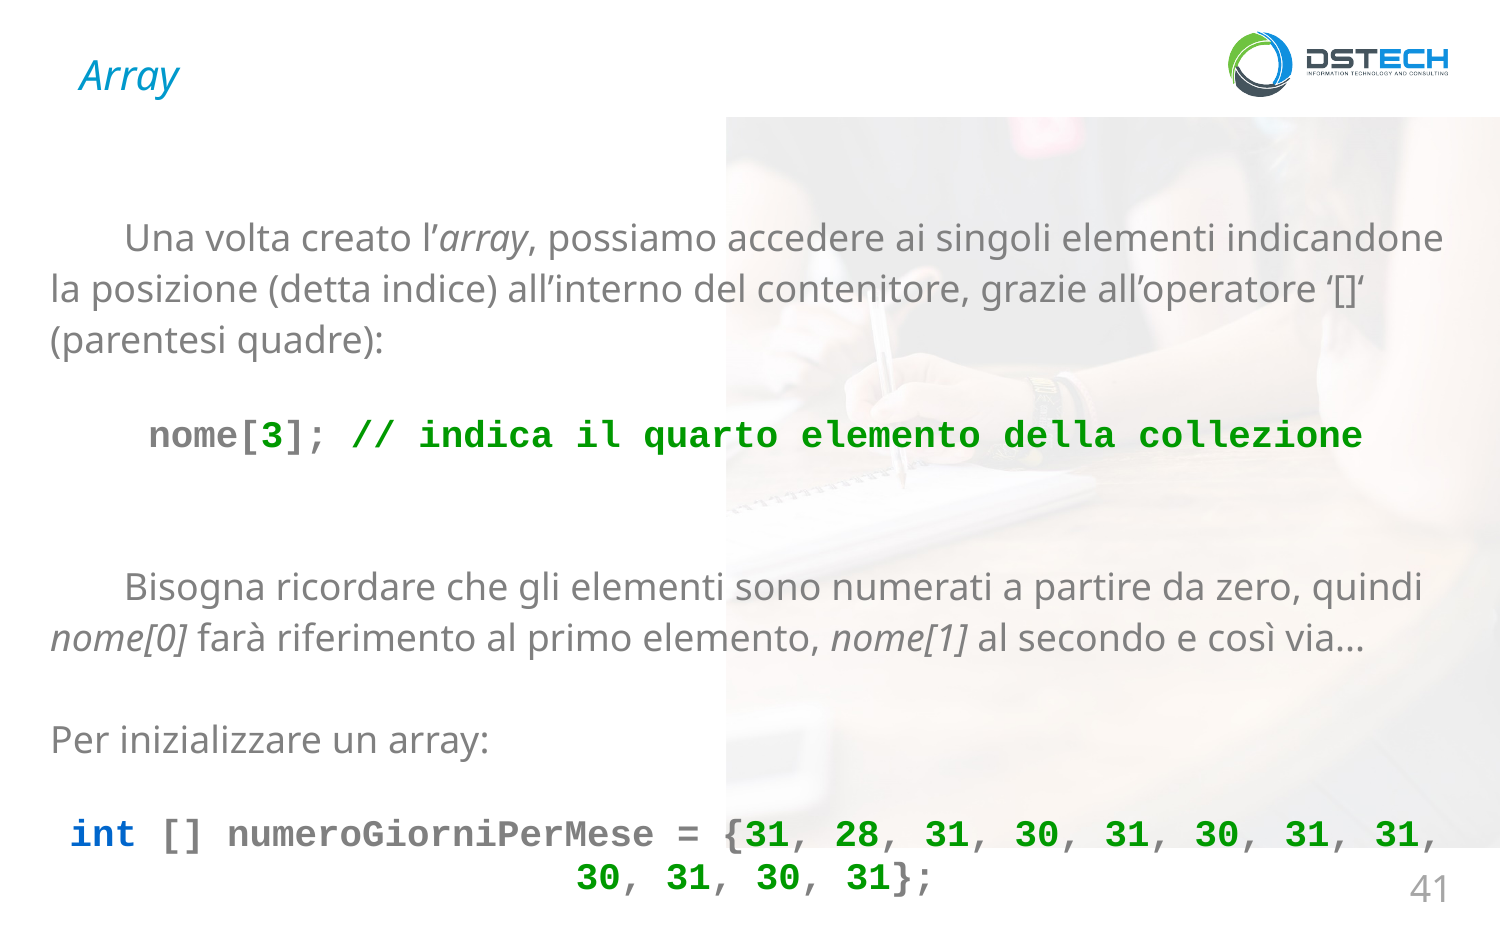

Array
	Una volta creato l’array, possiamo accedere ai singoli elementi indicandone la posizione (detta indice) all’interno del contenitore, grazie all’operatore ‘[]‘ (parentesi quadre):
nome[3]; // indica il quarto elemento della collezione
	Bisogna ricordare che gli elementi sono numerati a partire da zero, quindi nome[0] farà riferimento al primo elemento, nome[1] al secondo e così via...
Per inizializzare un array:
int [] numeroGiorniPerMese = {31, 28, 31, 30, 31, 30, 31, 31, 30, 31, 30, 31};
41